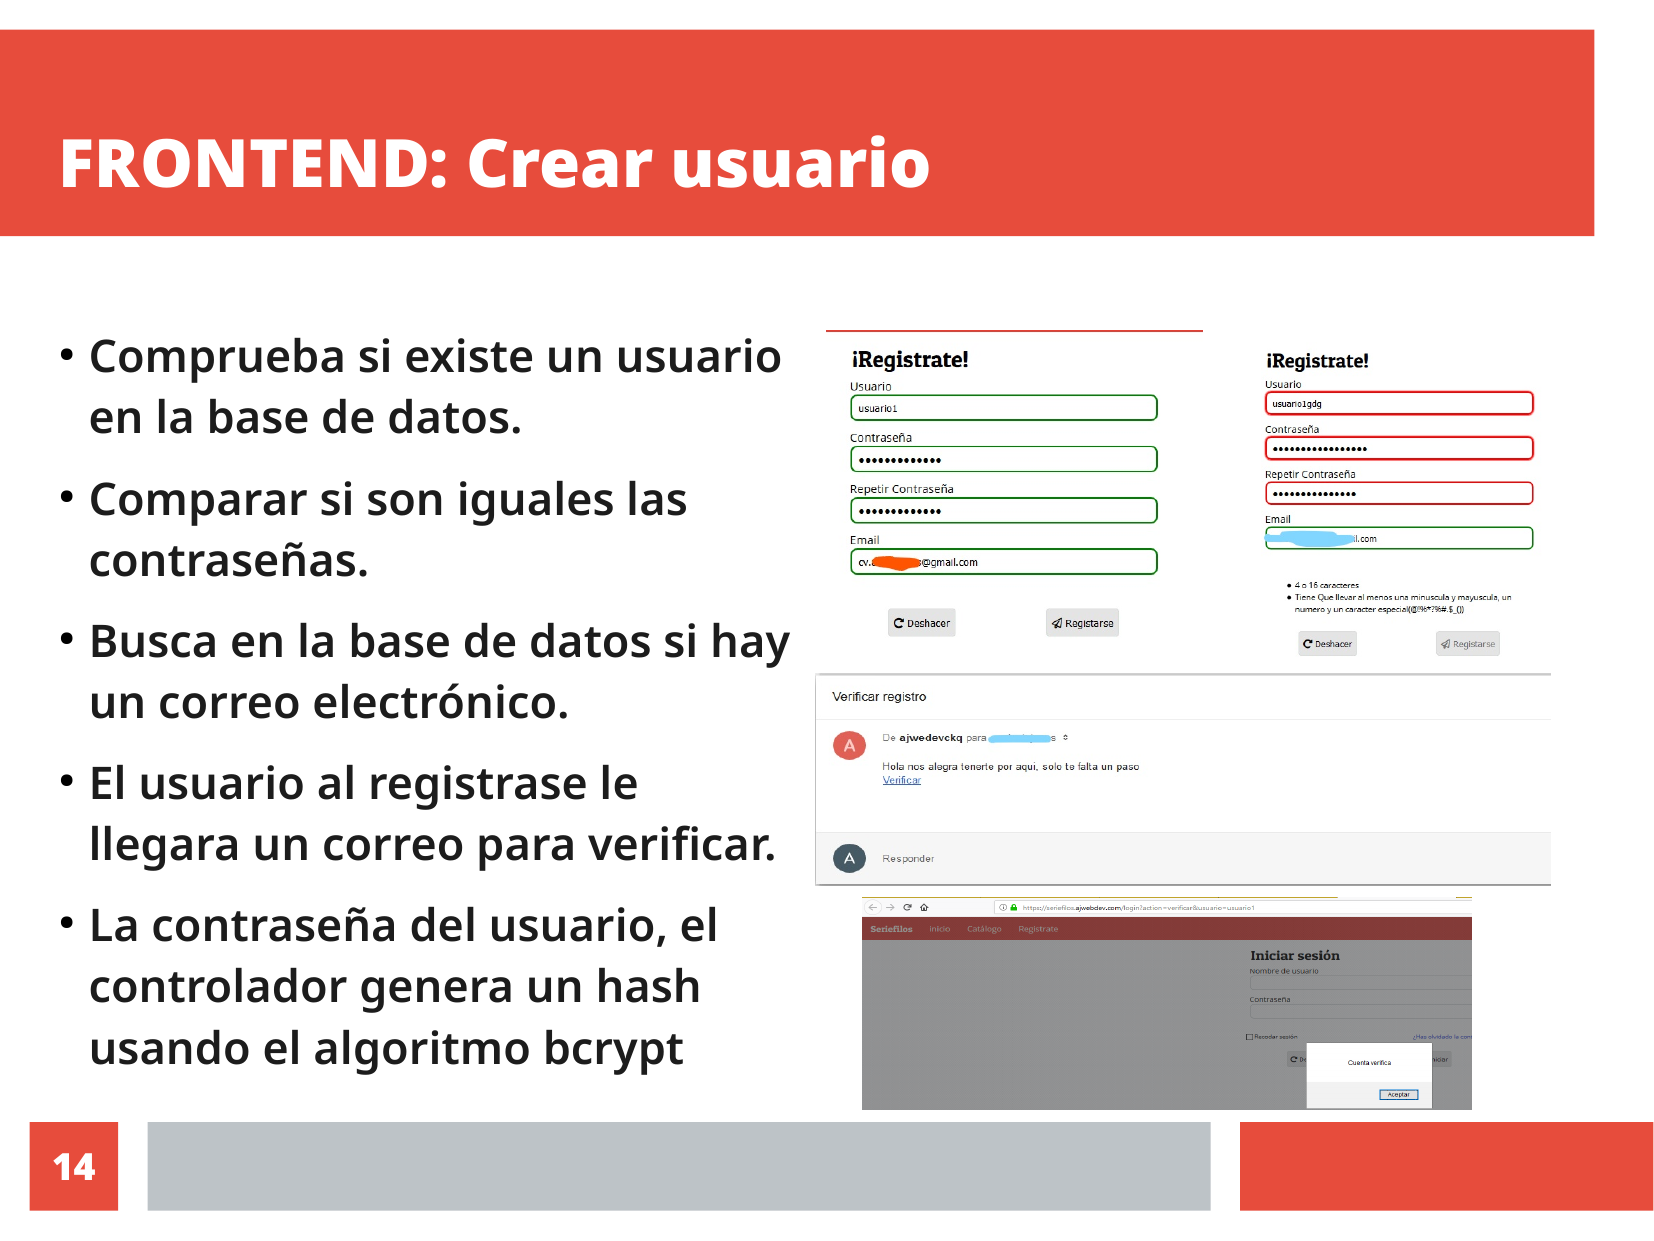

# FRONTEND: Crear usuario
Comprueba si existe un usuario en la base de datos.
Comparar si son iguales las contraseñas.
Busca en la base de datos si hay un correo electrónico.
El usuario al registrase le llegara un correo para verificar.
La contraseña del usuario, el controlador genera un hash usando el algoritmo bcrypt
14